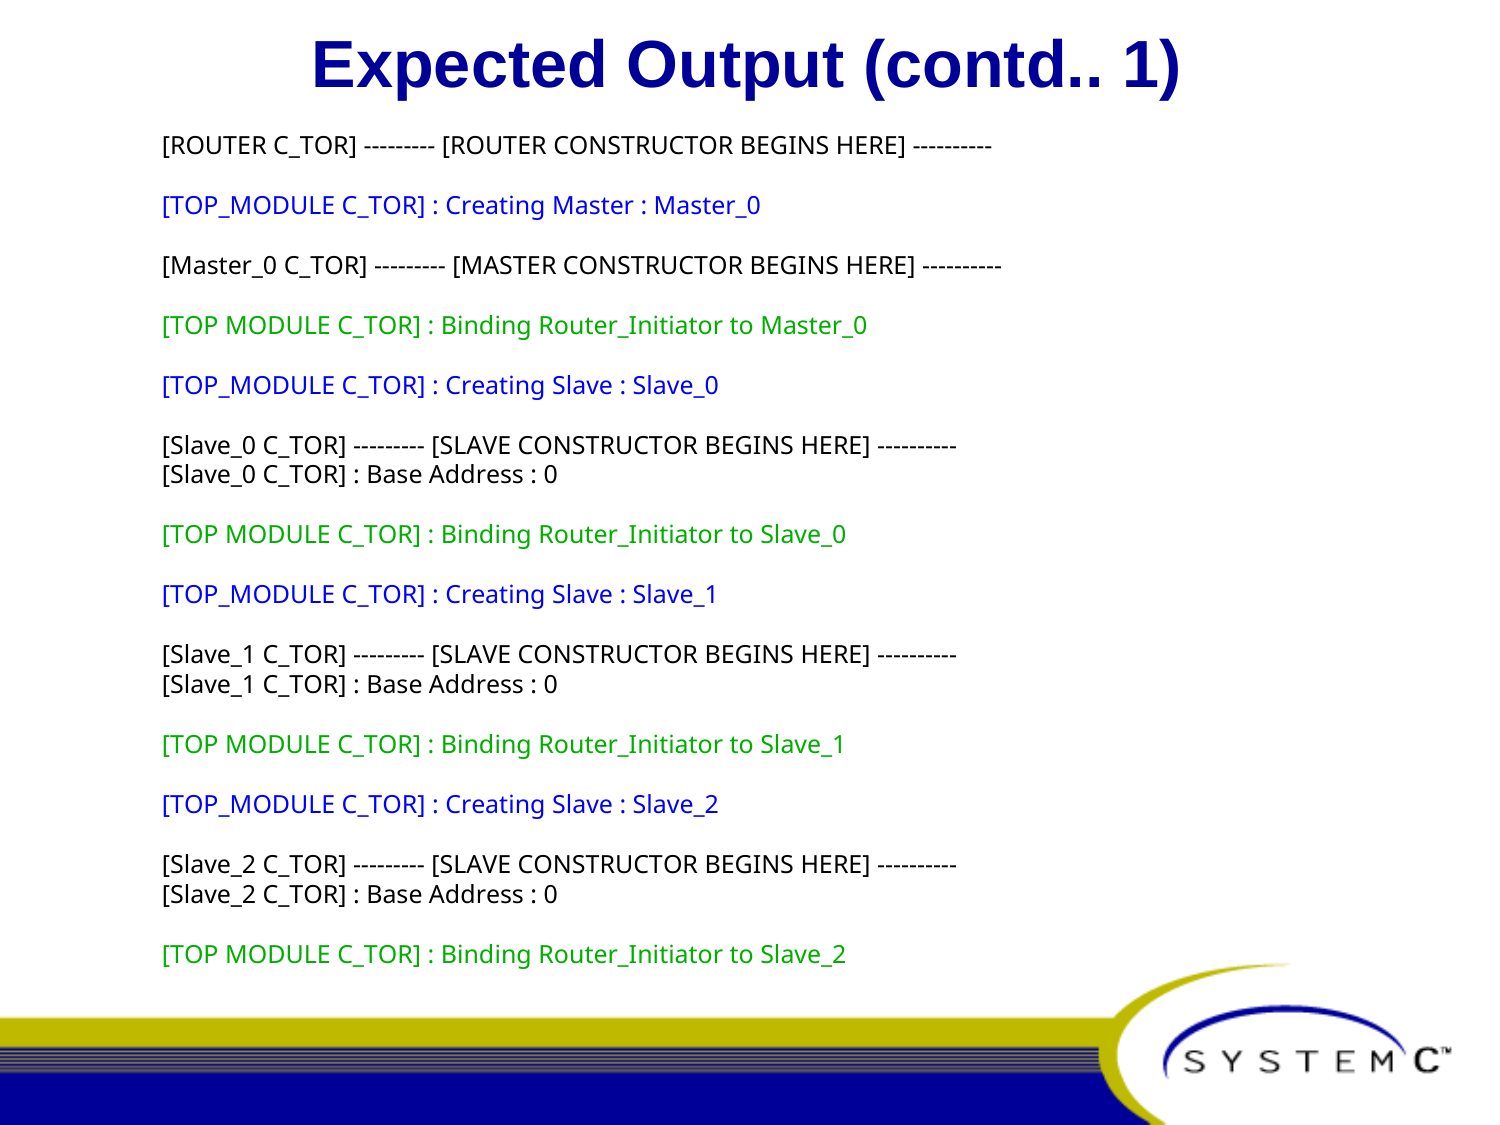

Expected Output (contd.. 1)
[ROUTER C_TOR] --------- [ROUTER CONSTRUCTOR BEGINS HERE] ----------
[TOP_MODULE C_TOR] : Creating Master : Master_0
[Master_0 C_TOR] --------- [MASTER CONSTRUCTOR BEGINS HERE] ----------
[TOP MODULE C_TOR] : Binding Router_Initiator to Master_0
[TOP_MODULE C_TOR] : Creating Slave : Slave_0
[Slave_0 C_TOR] --------- [SLAVE CONSTRUCTOR BEGINS HERE] ----------
[Slave_0 C_TOR] : Base Address : 0
[TOP MODULE C_TOR] : Binding Router_Initiator to Slave_0
[TOP_MODULE C_TOR] : Creating Slave : Slave_1
[Slave_1 C_TOR] --------- [SLAVE CONSTRUCTOR BEGINS HERE] ----------
[Slave_1 C_TOR] : Base Address : 0
[TOP MODULE C_TOR] : Binding Router_Initiator to Slave_1
[TOP_MODULE C_TOR] : Creating Slave : Slave_2
[Slave_2 C_TOR] --------- [SLAVE CONSTRUCTOR BEGINS HERE] ----------
[Slave_2 C_TOR] : Base Address : 0
[TOP MODULE C_TOR] : Binding Router_Initiator to Slave_2